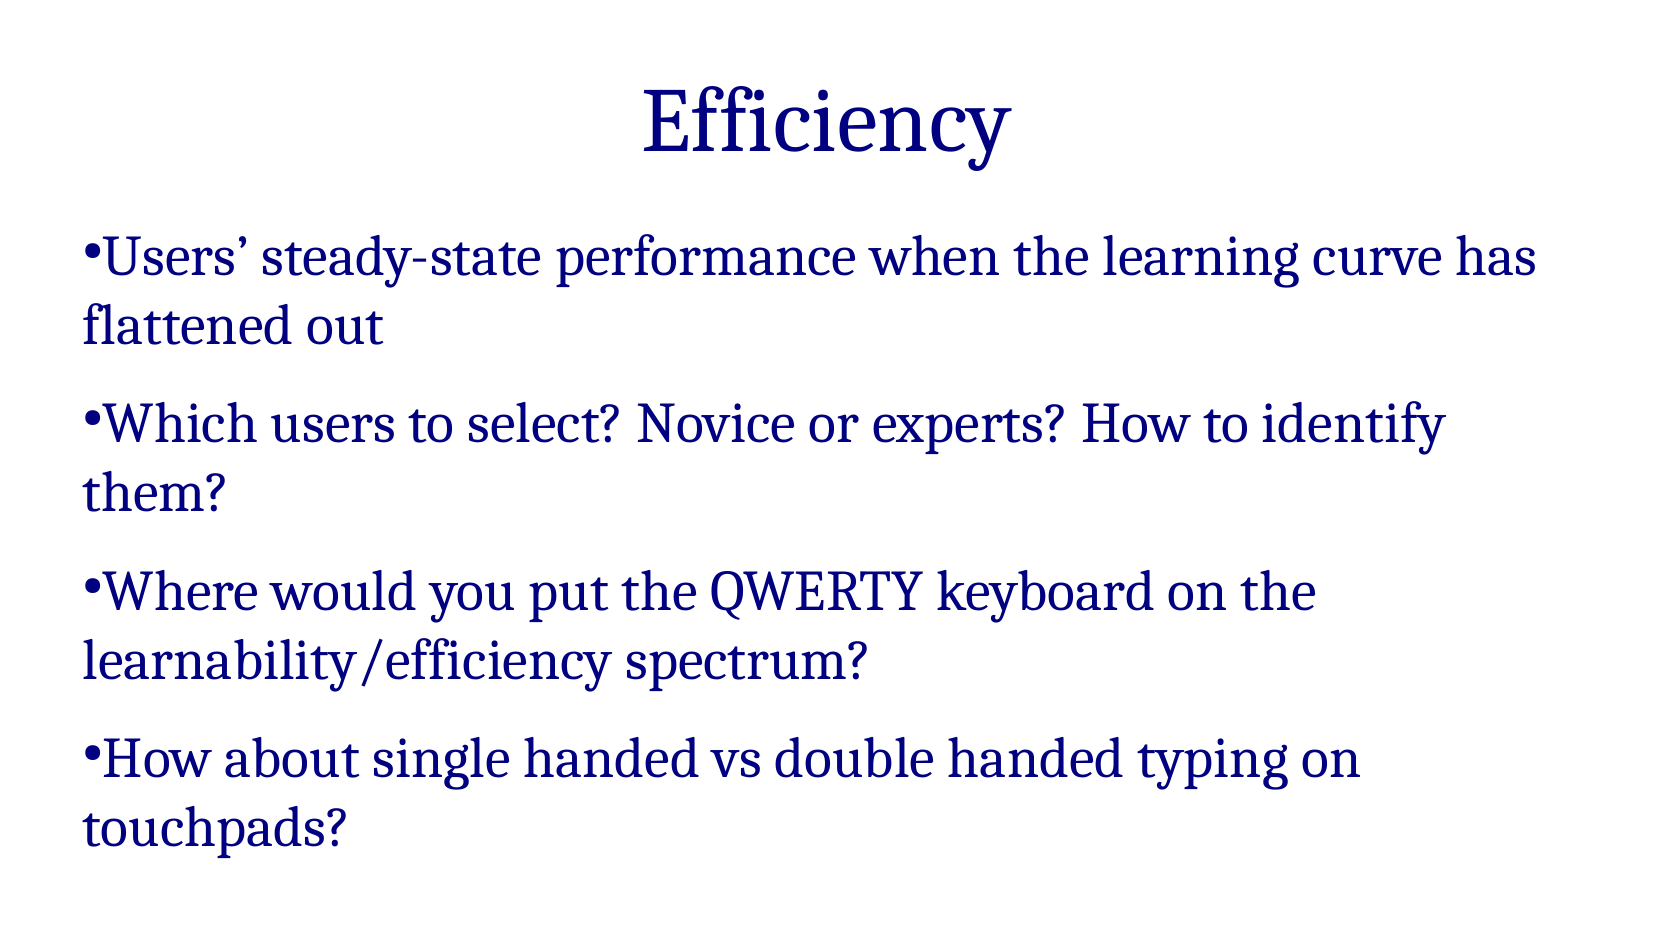

# Efficiency
Users’ steady-state performance when the learning curve has flattened out
Which users to select? Novice or experts? How to identify them?
Where would you put the QWERTY keyboard on the learnability/efficiency spectrum?
How about single handed vs double handed typing on touchpads?